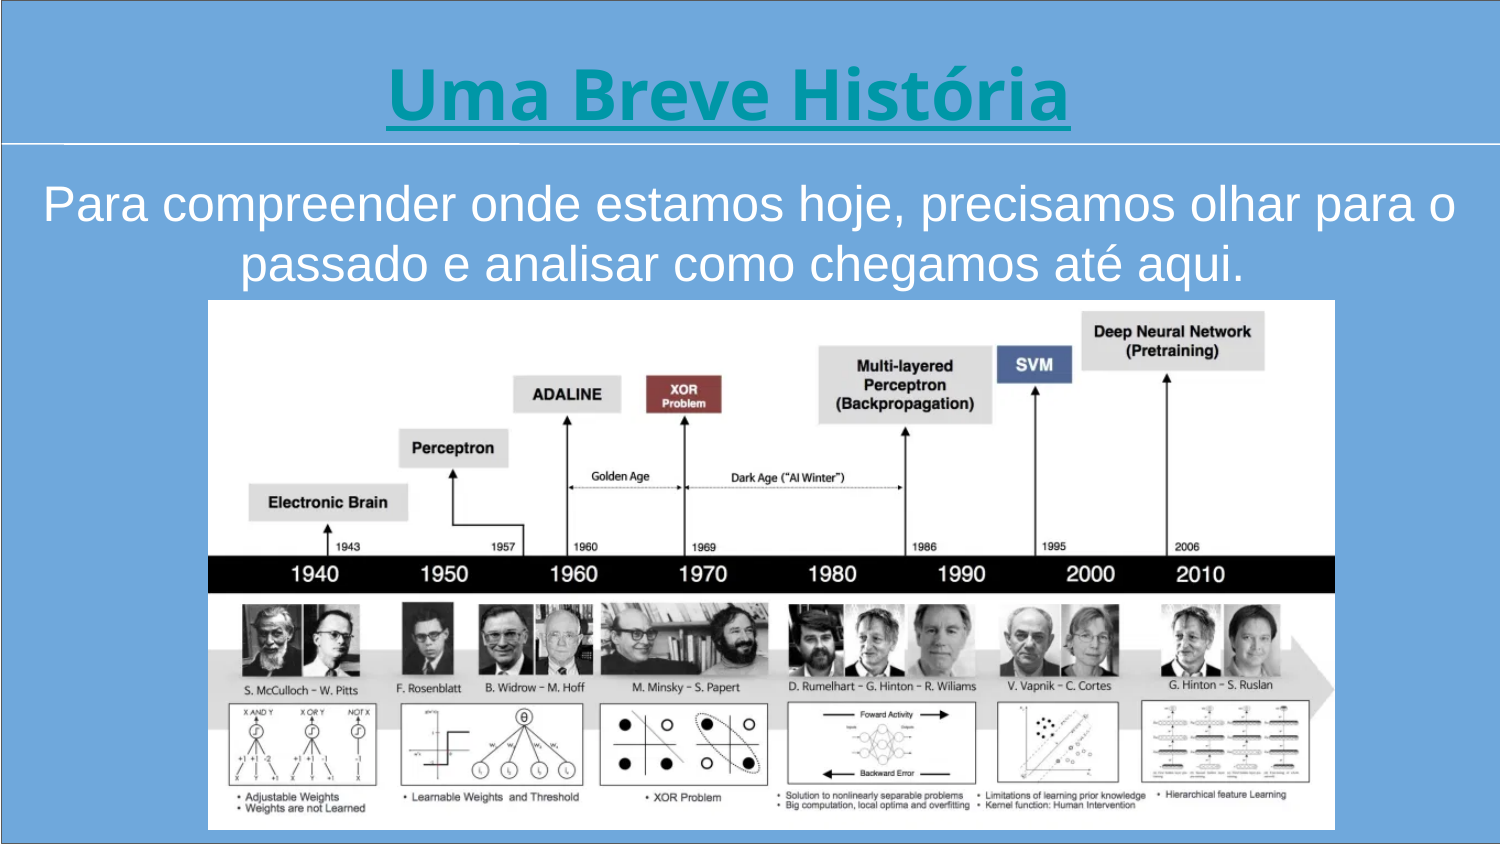

Uma Breve História
ORIGEM
Para compreender onde estamos hoje, precisamos olhar para o passado e analisar como chegamos até aqui.
Warren McCulloch
Walter Pitts
Como Surgiu a IA
A História da IA